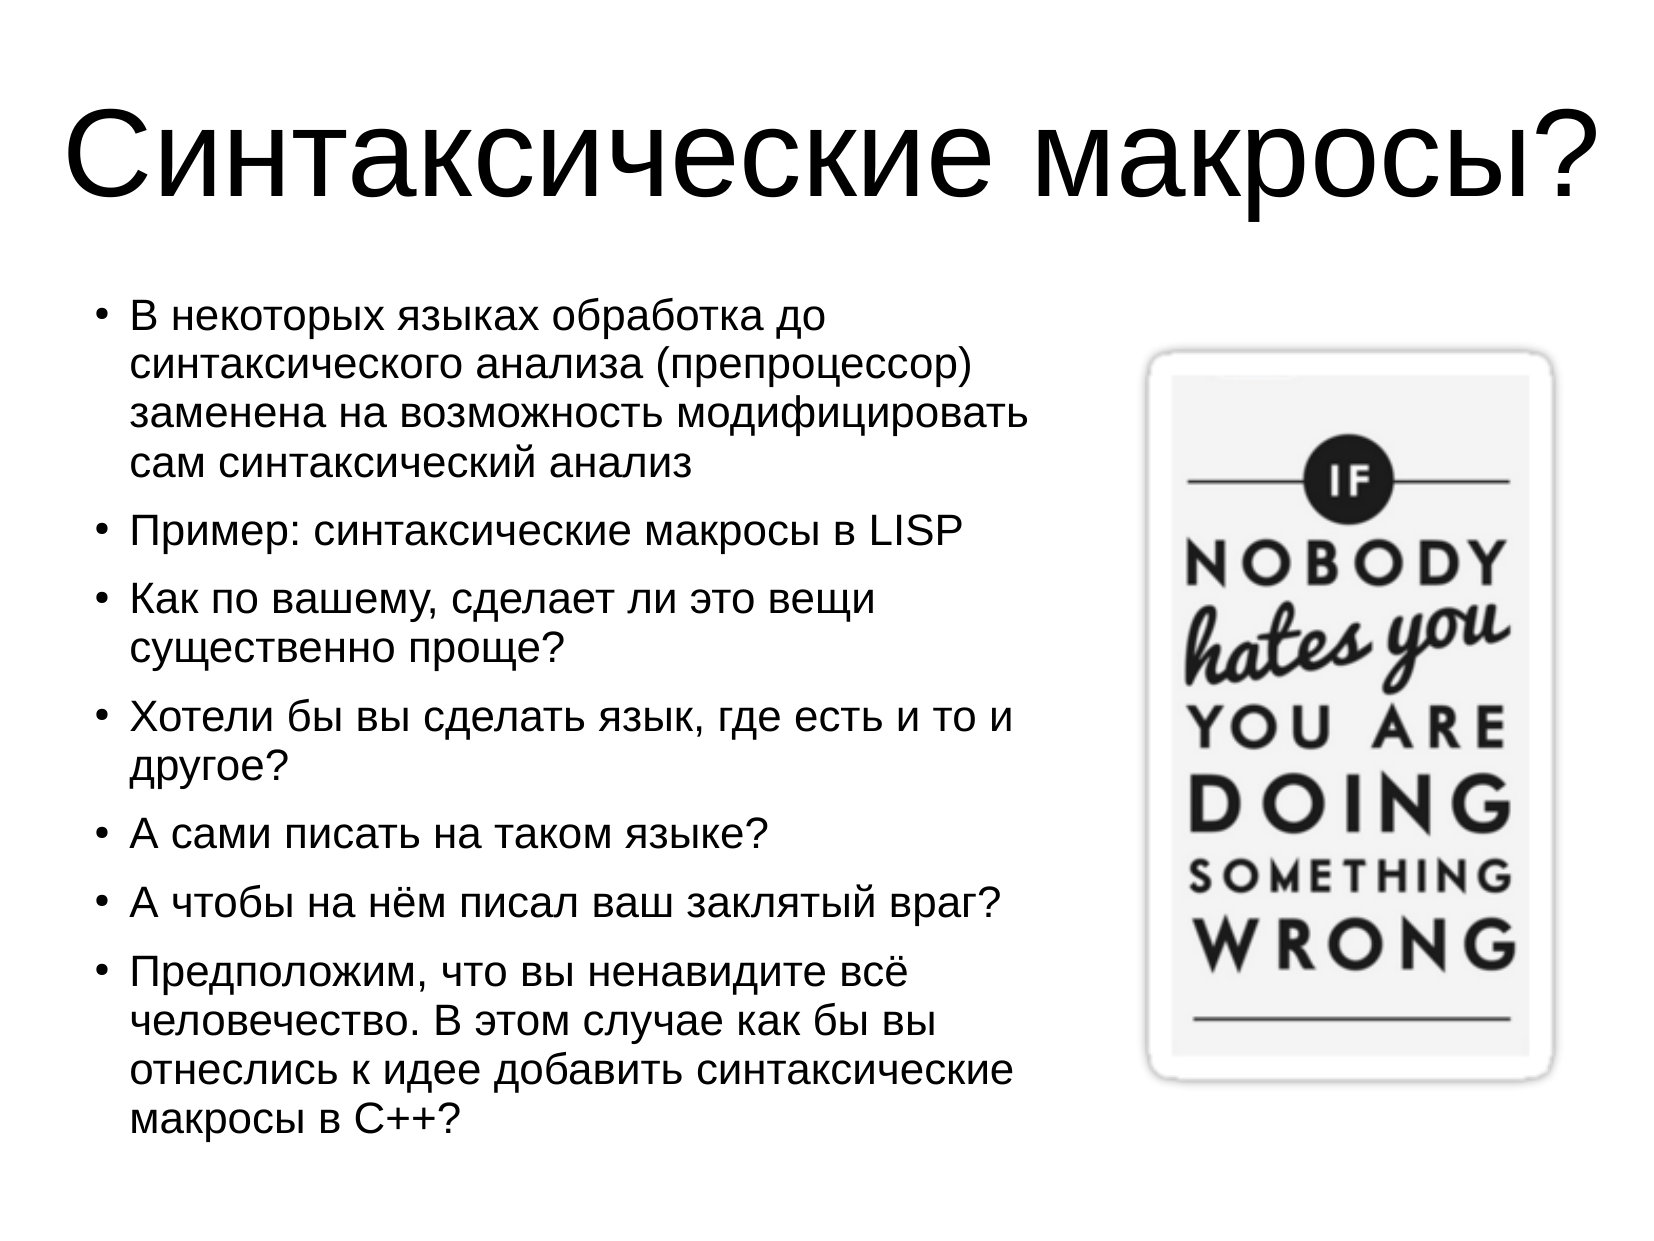

# Синтаксические макросы?
В некоторых языках обработка до синтаксического анализа (препроцессор) заменена на возможность модифицировать сам синтаксический анализ
Пример: синтаксические макросы в LISP
Как по вашему, сделает ли это вещи существенно проще?
Хотели бы вы сделать язык, где есть и то и другое?
А сами писать на таком языке?
А чтобы на нём писал ваш заклятый враг?
Предположим, что вы ненавидите всё человечество. В этом случае как бы вы отнеслись к идее добавить синтаксические макросы в C++?